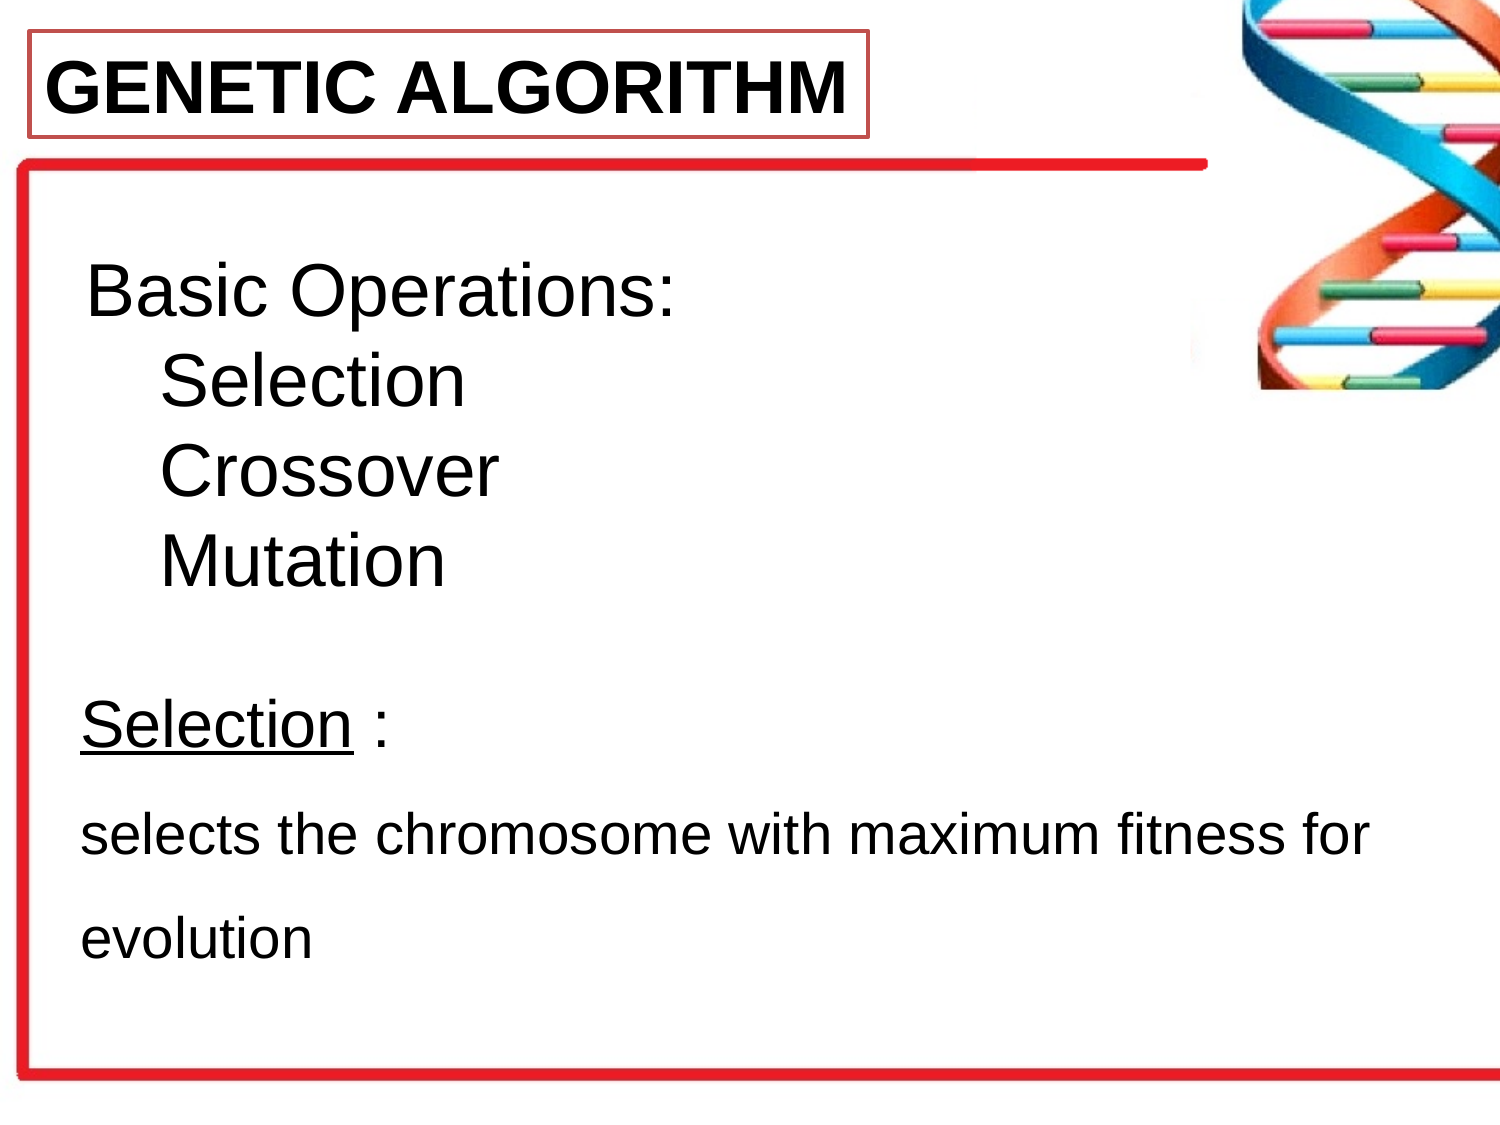

GENETIC ALGORITHM
Basic Operations:
	Selection
	Crossover
	Mutation
Selection :
selects the chromosome with maximum fitness for evolution
#